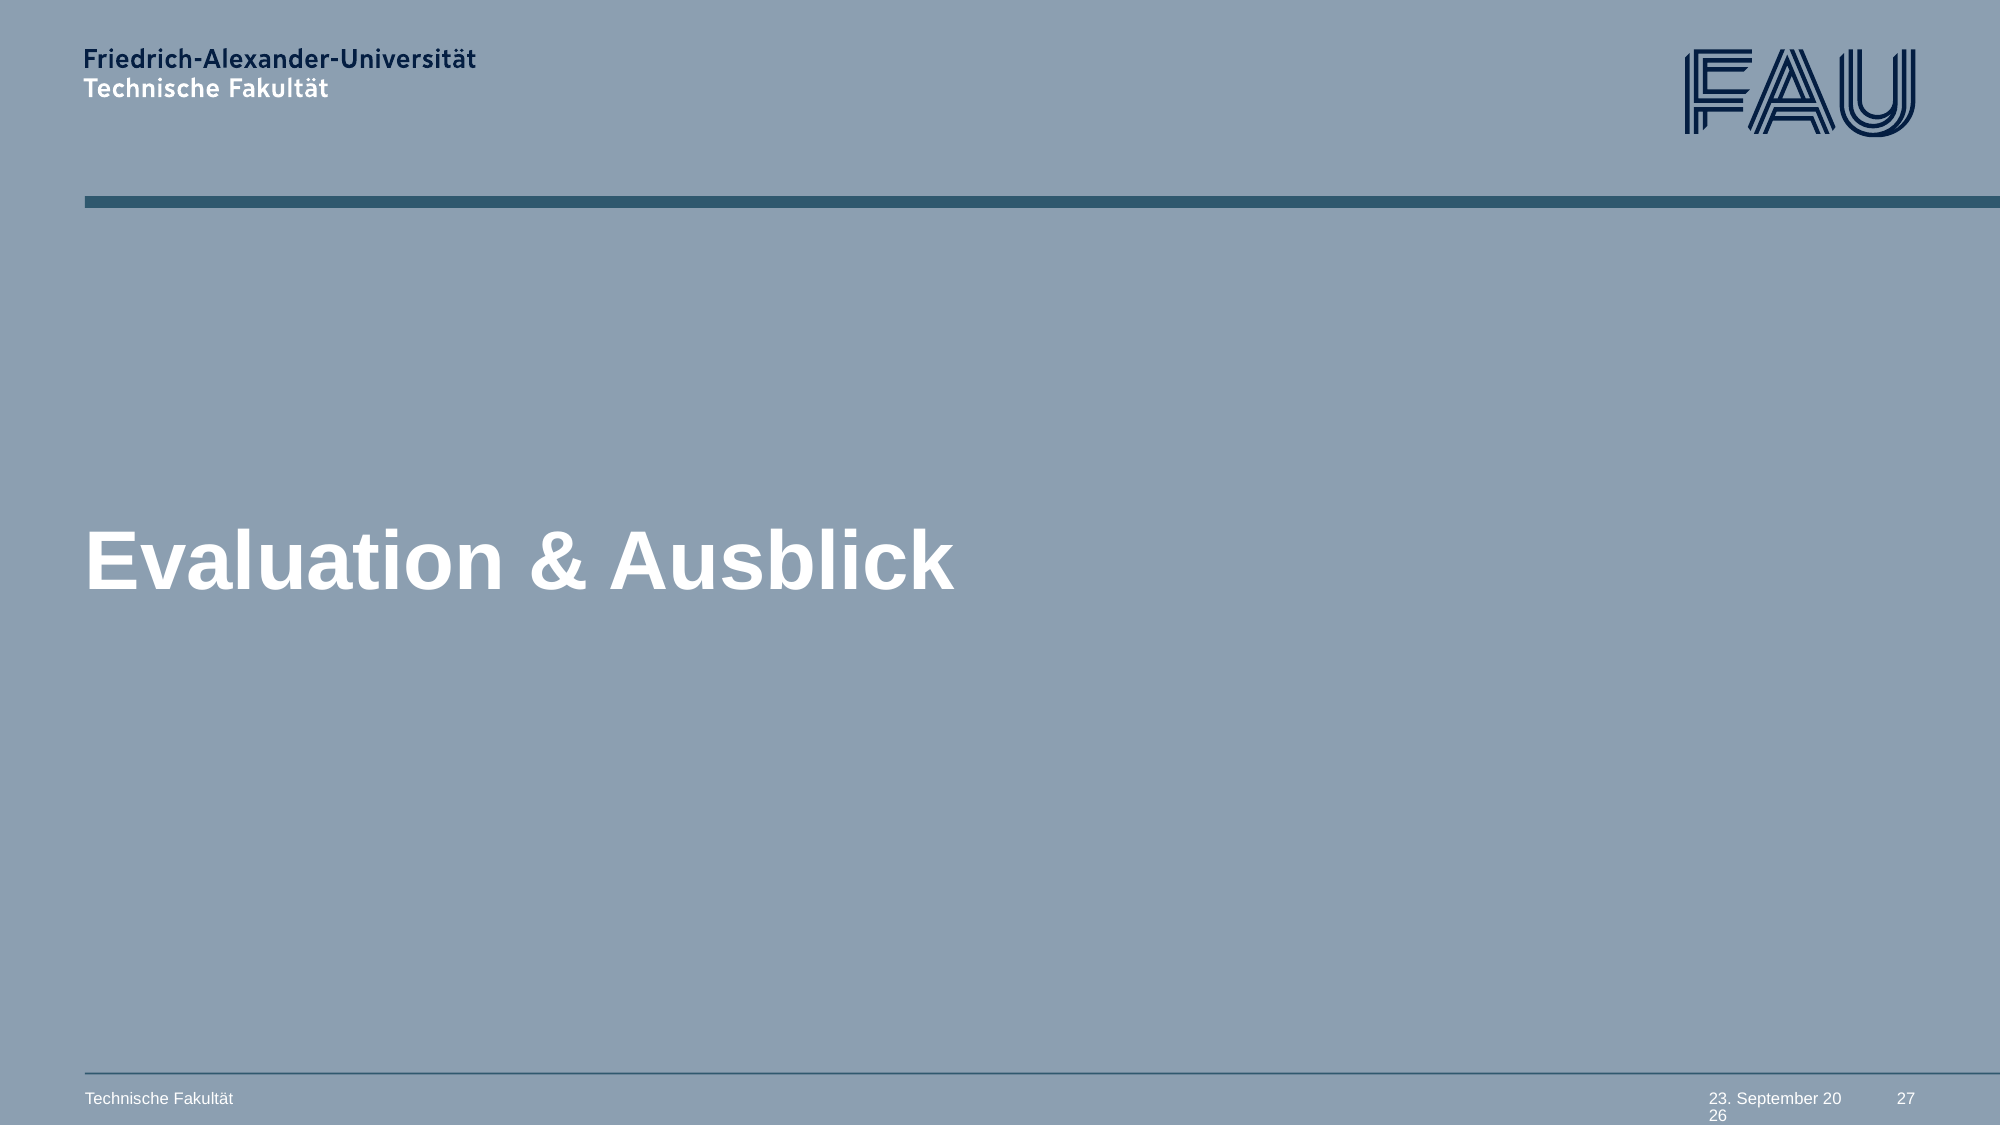

# Evaluation & Ausblick
Technische Fakultät
27